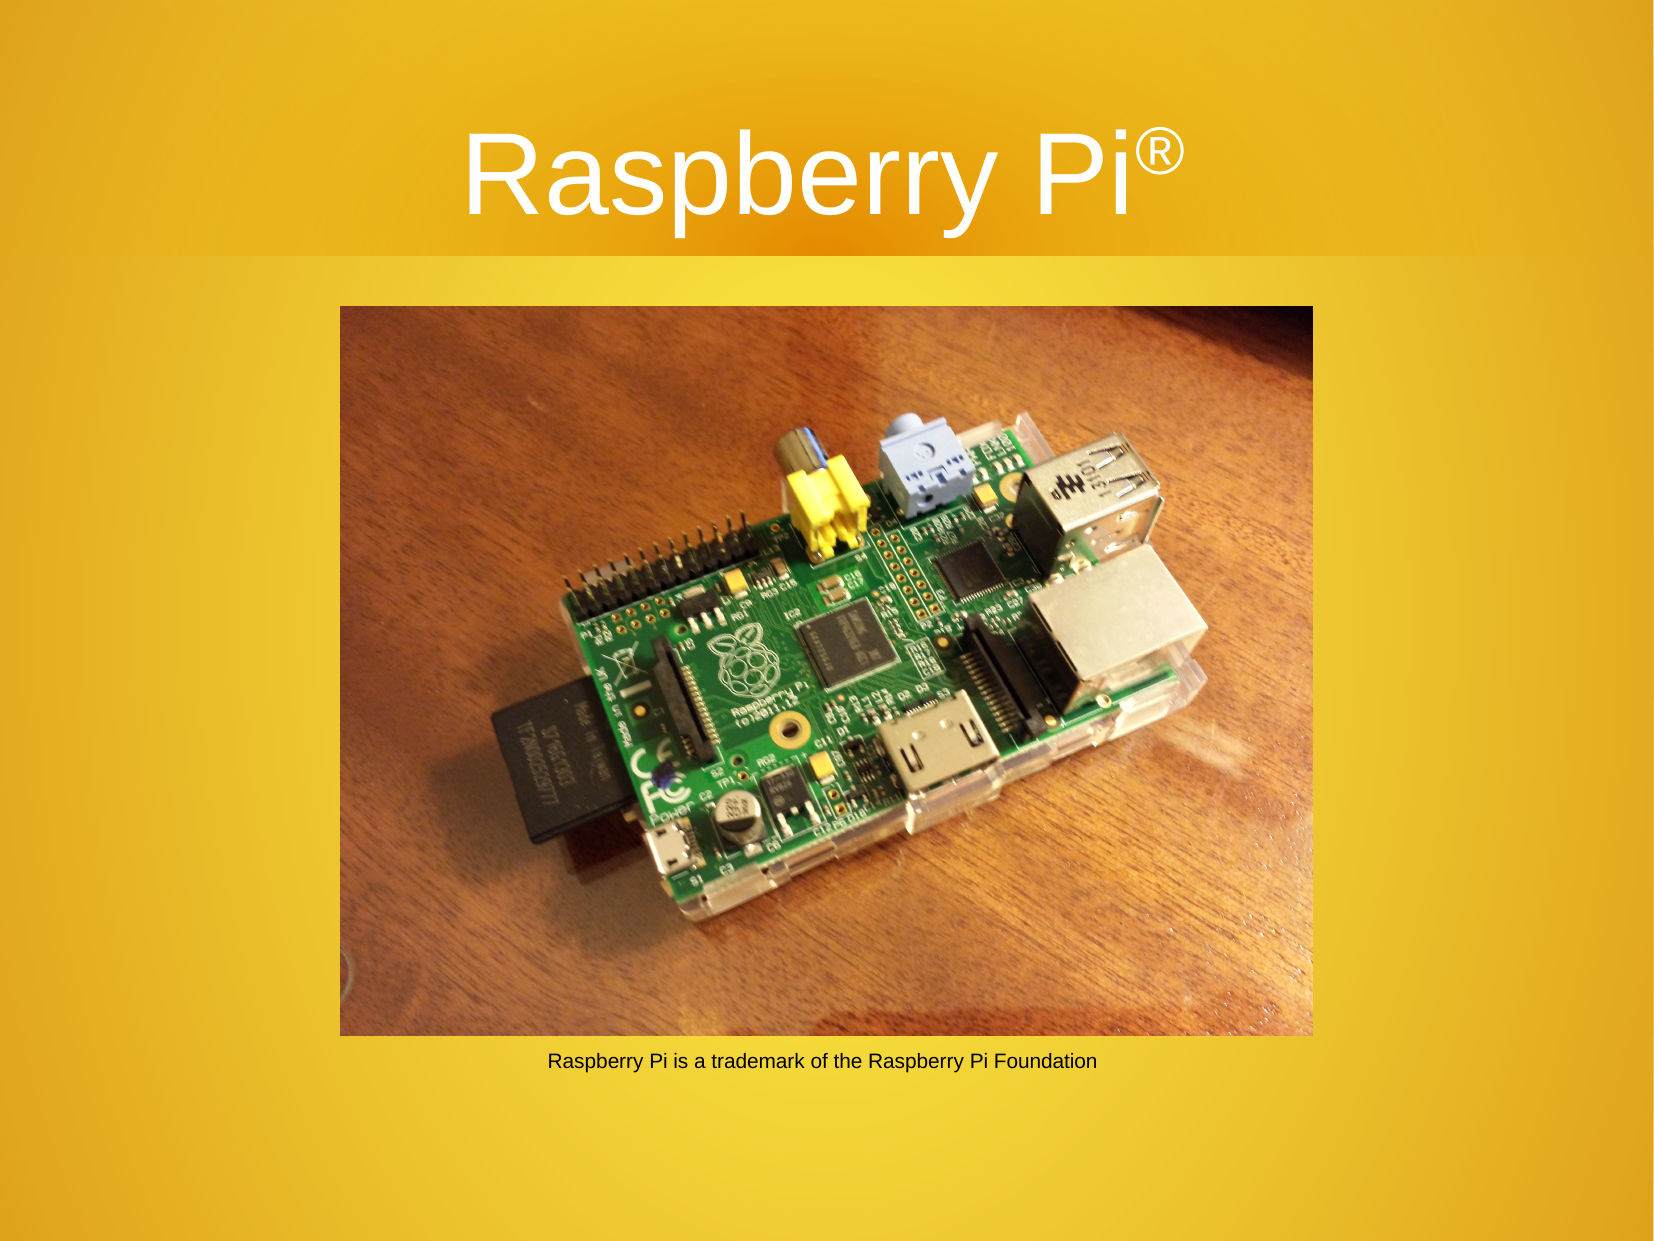

# Raspberry Pi®
Raspberry Pi is a trademark of the Raspberry Pi Foundation